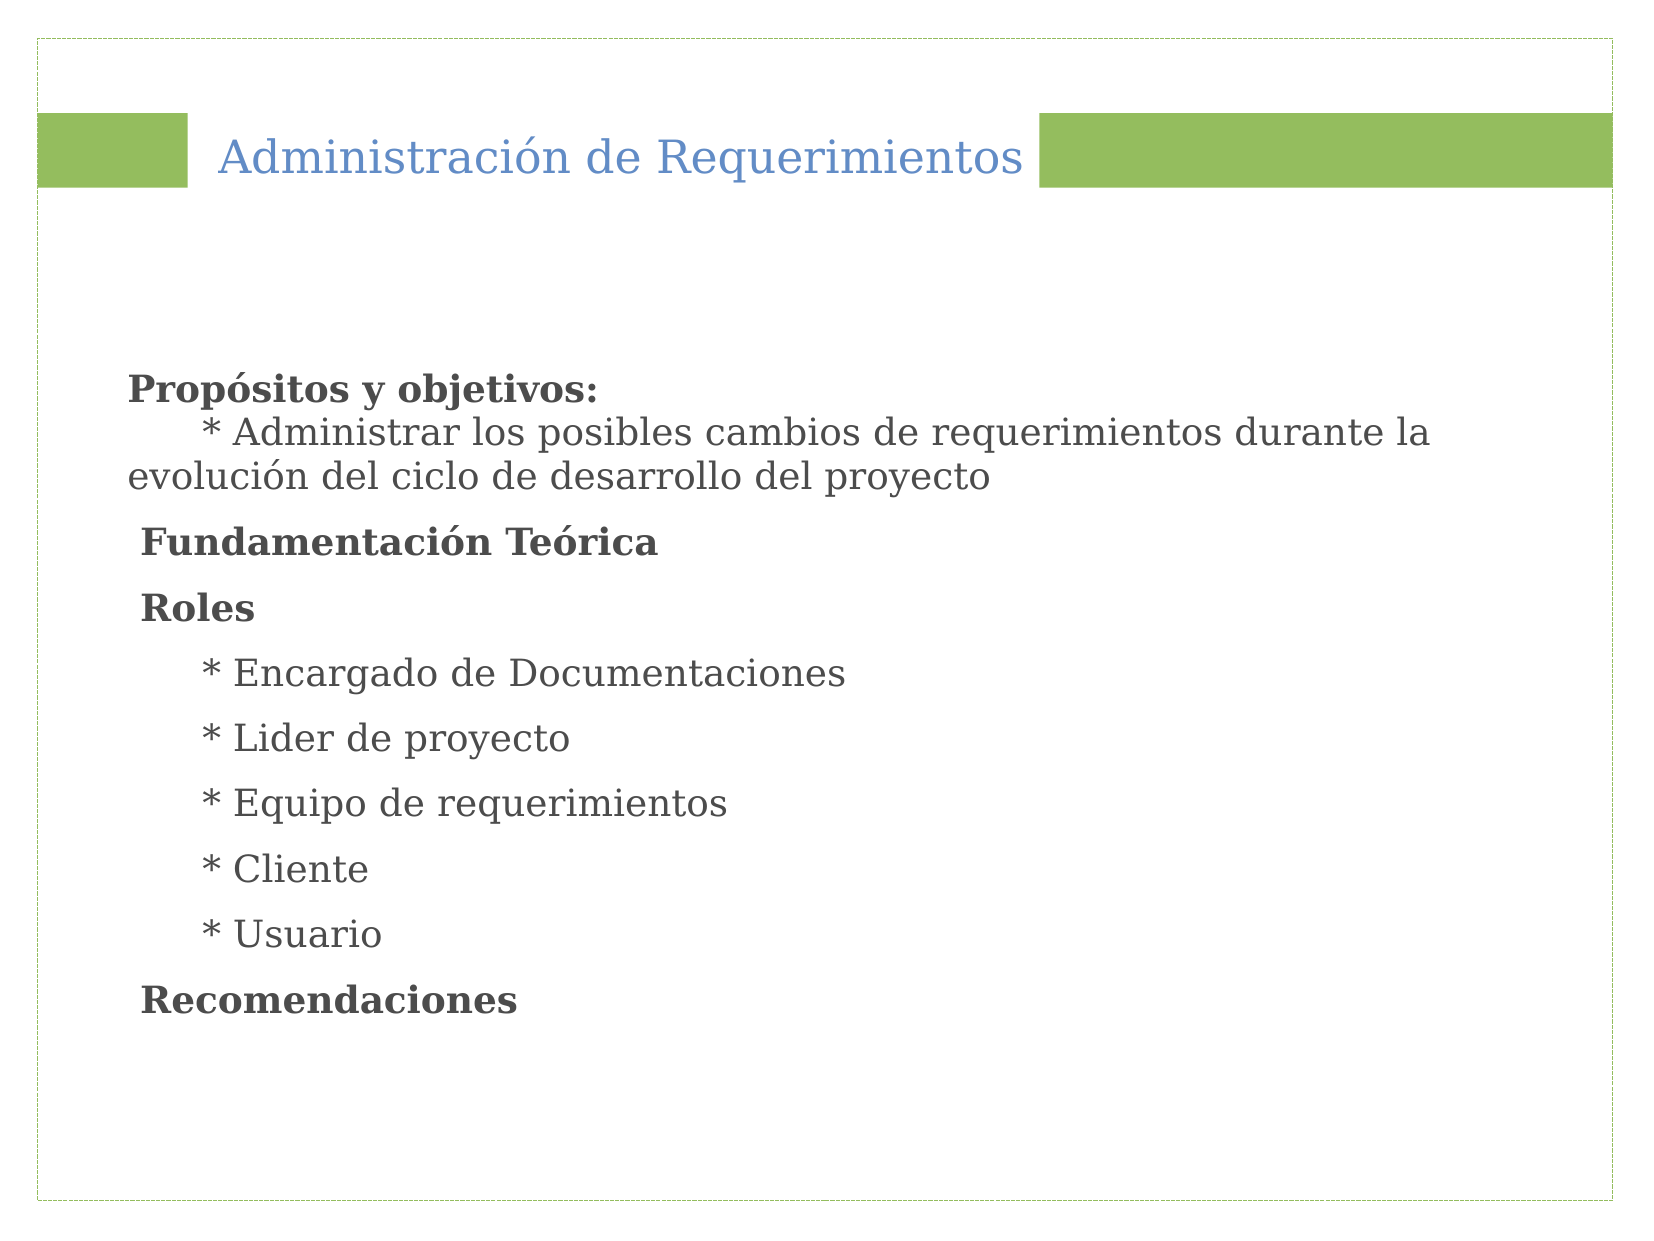

Administración de Requerimientos
Propósitos y objetivos:
	* Administrar los posibles cambios de requerimientos durante la evolución del ciclo de desarrollo del proyecto
 Fundamentación Teórica
 Roles
	* Encargado de Documentaciones
	* Lider de proyecto
	* Equipo de requerimientos
	* Cliente
	* Usuario
 Recomendaciones